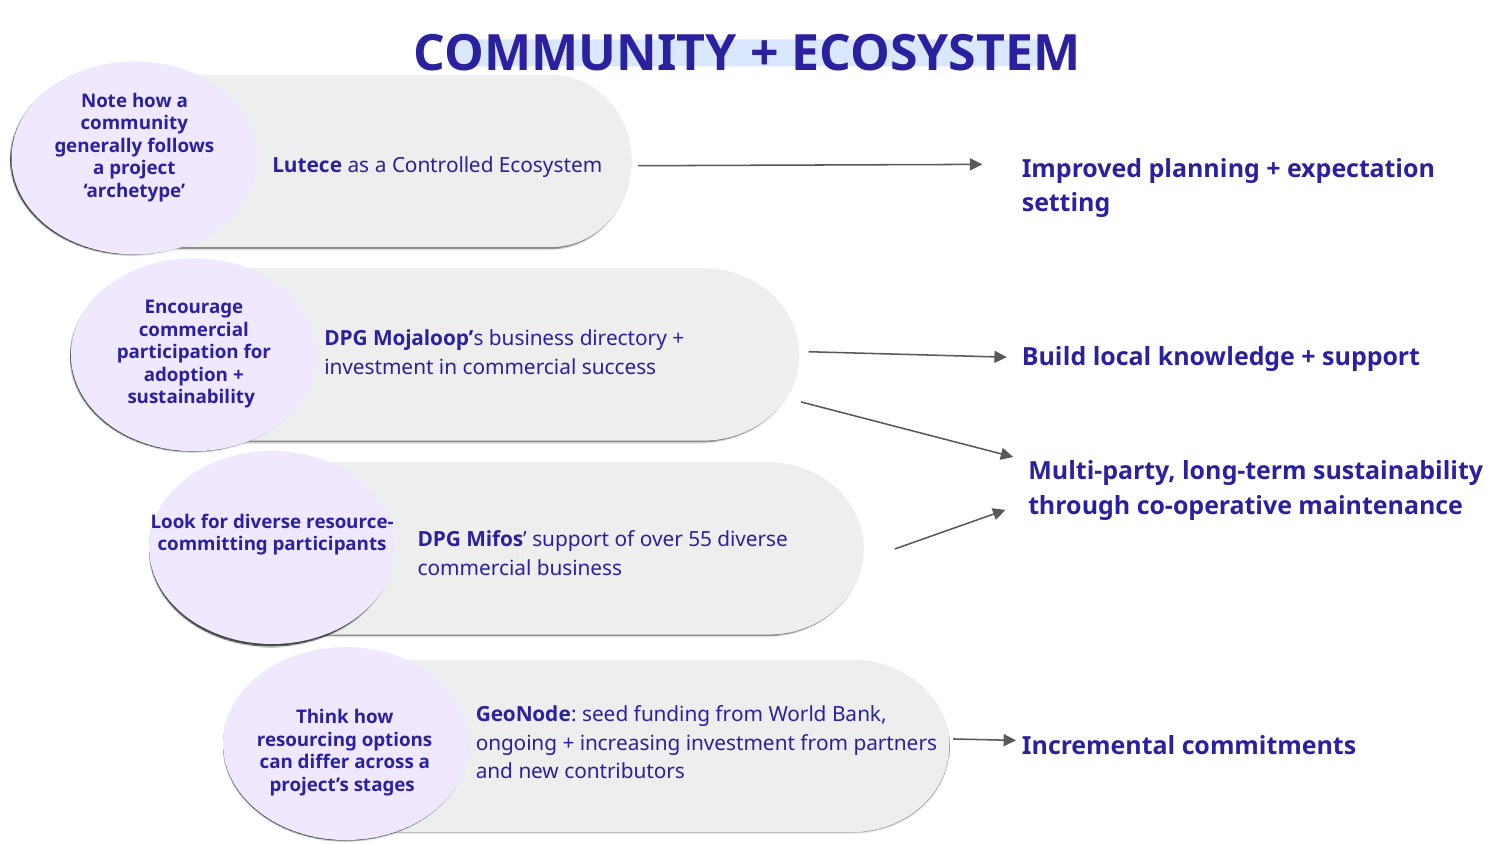

COMMUNITY + ECOSYSTEM
Note how a community generally follows a project ‘archetype’
Lutece as a Controlled Ecosystem
Improved planning + expectation setting
Encourage commercial participation for adoption + sustainability
DPG Mojaloop’s business directory + investment in commercial success
Build local knowledge + support
Multi-party, long-term sustainability through co-operative maintenance
Look for diverse resource-committing participants
DPG Mifos’ support of over 55 diverse commercial business
GeoNode: seed funding from World Bank, ongoing + increasing investment from partners and new contributors
Think how resourcing options can differ across a project’s stages
Incremental commitments